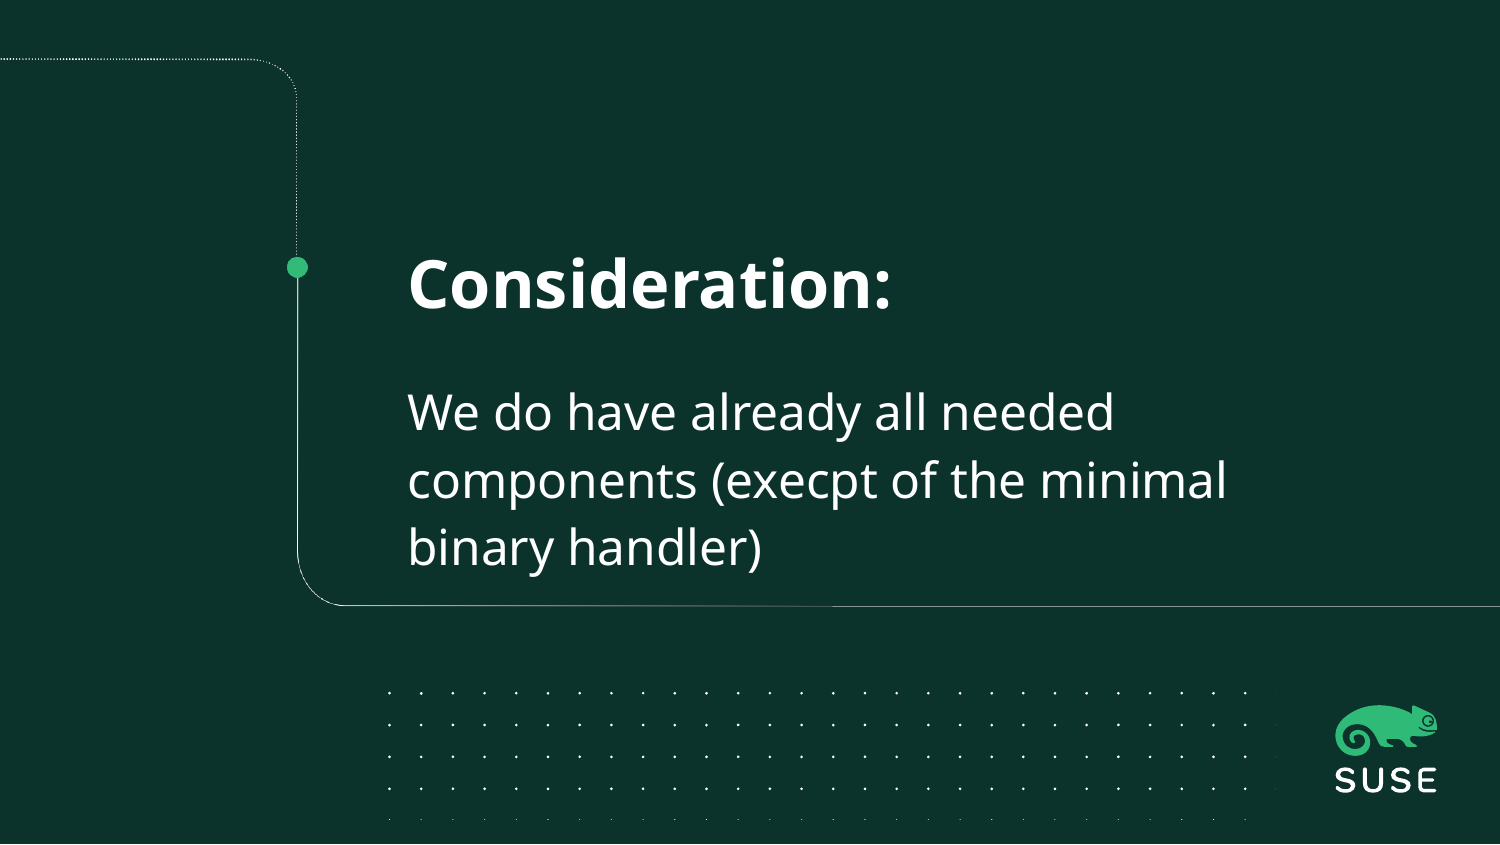

# Consideration:
We do have already all needed components (execpt of the minimal binary handler)